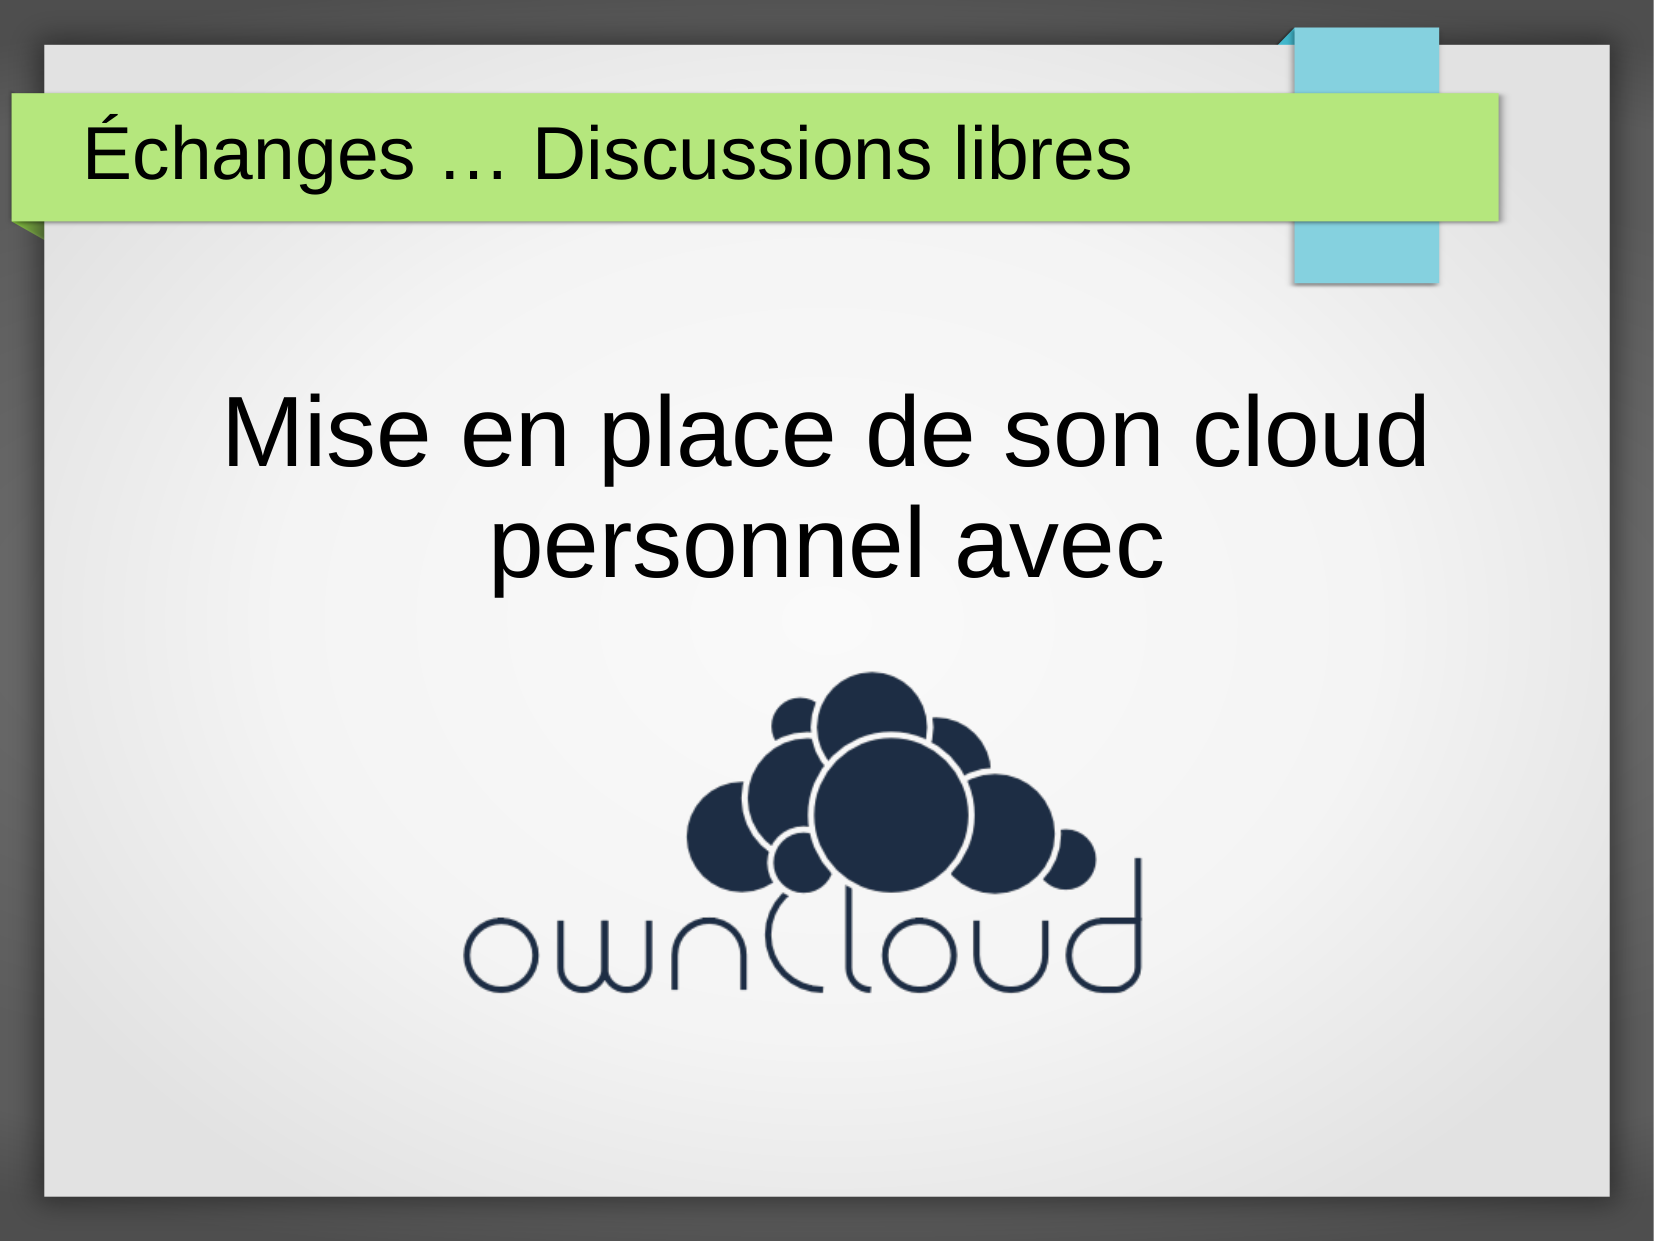

# Échanges … Discussions libres
Mise en place de son cloud personnel avec